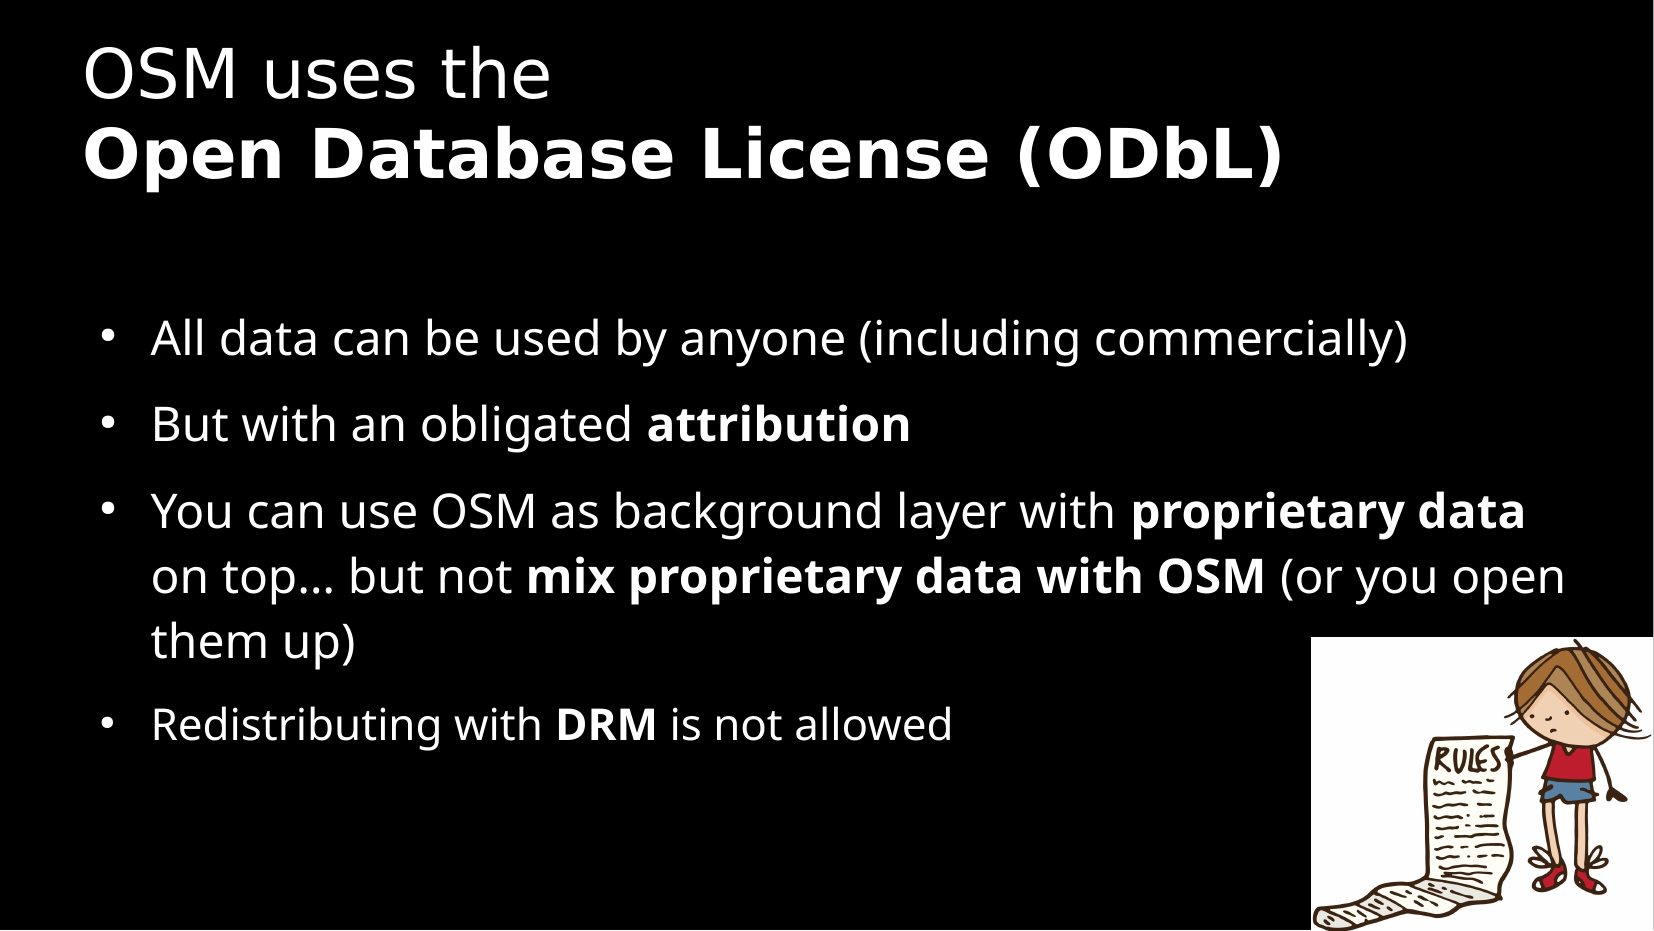

# OSM uses the Open Database License (ODbL)
All data can be used by anyone (including commercially)
But with an obligated attribution
You can use OSM as background layer with proprietary data on top… but not mix proprietary data with OSM (or you open them up)
Redistributing with DRM is not allowed